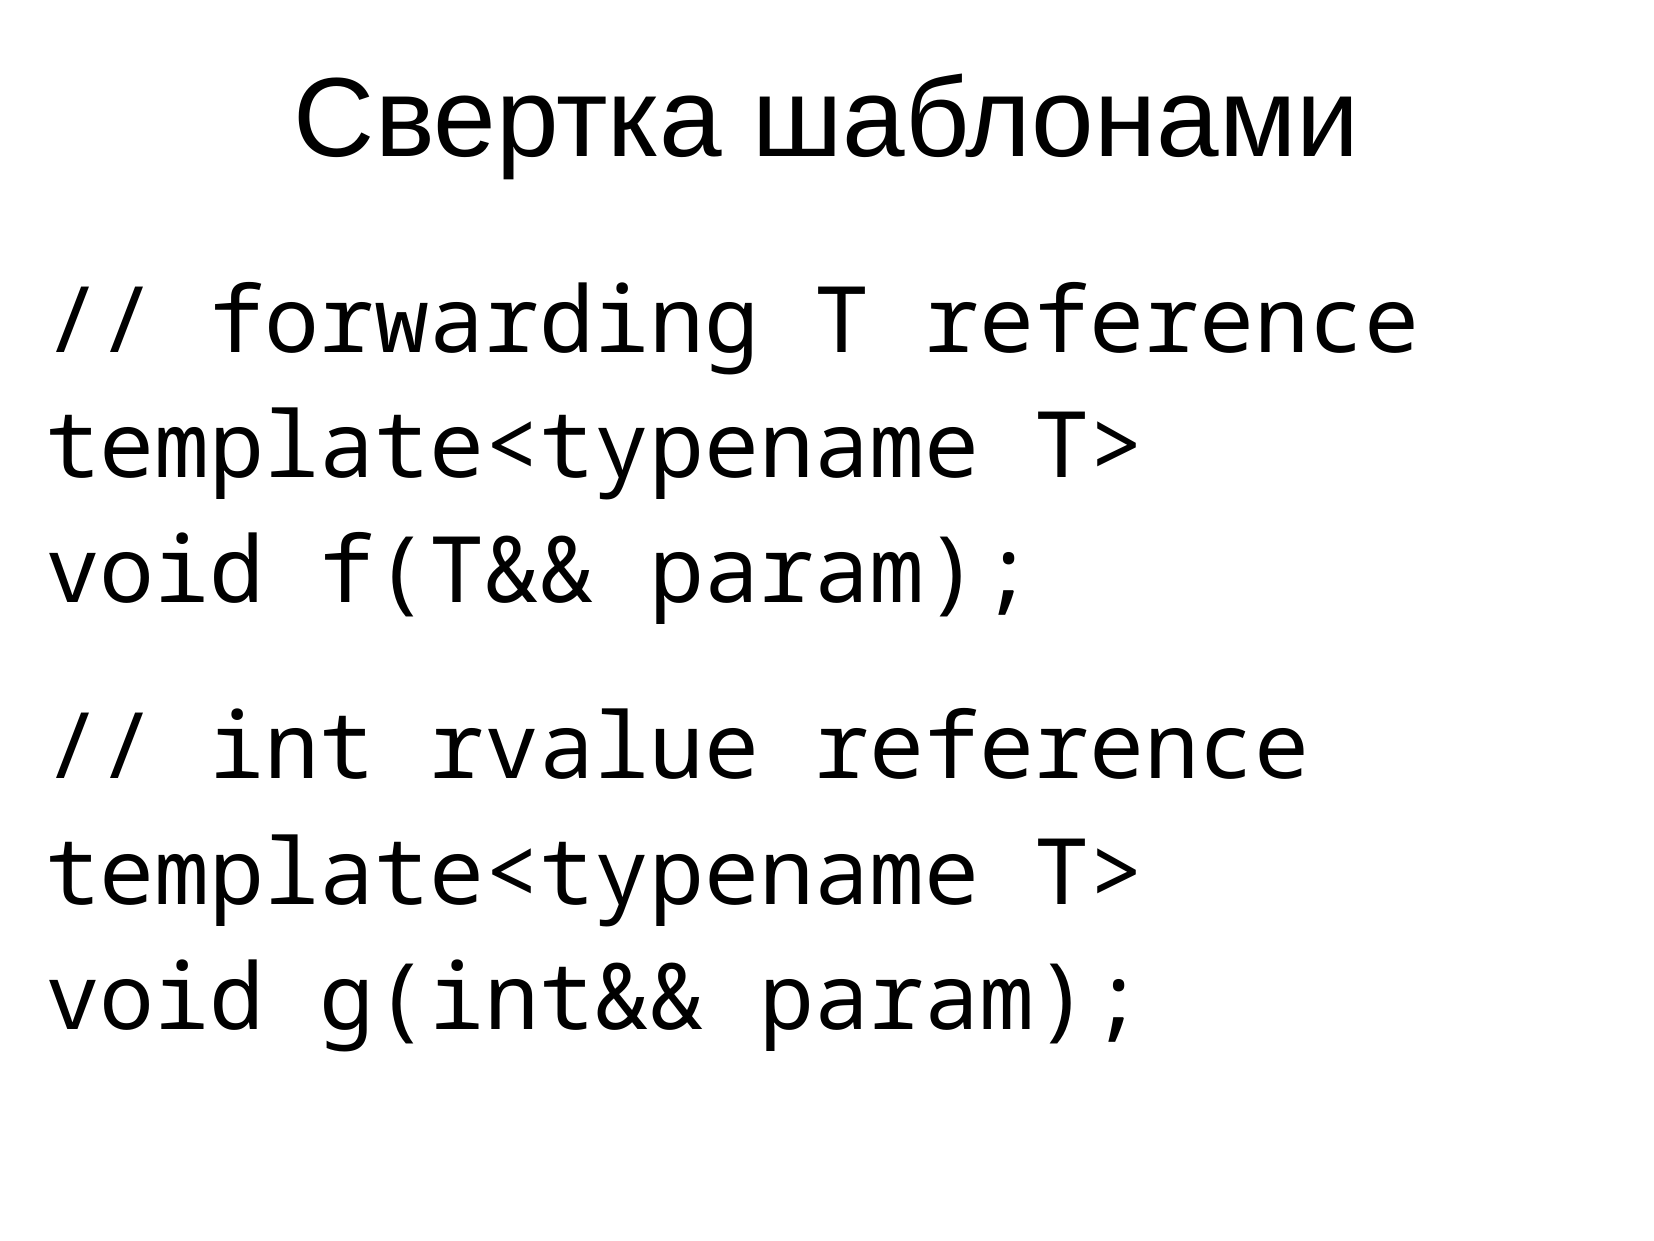

# Свертка шаблонами
// forwarding T reference
template<typename T>
void f(T&& param);
// int rvalue reference
template<typename T>
void g(int&& param);